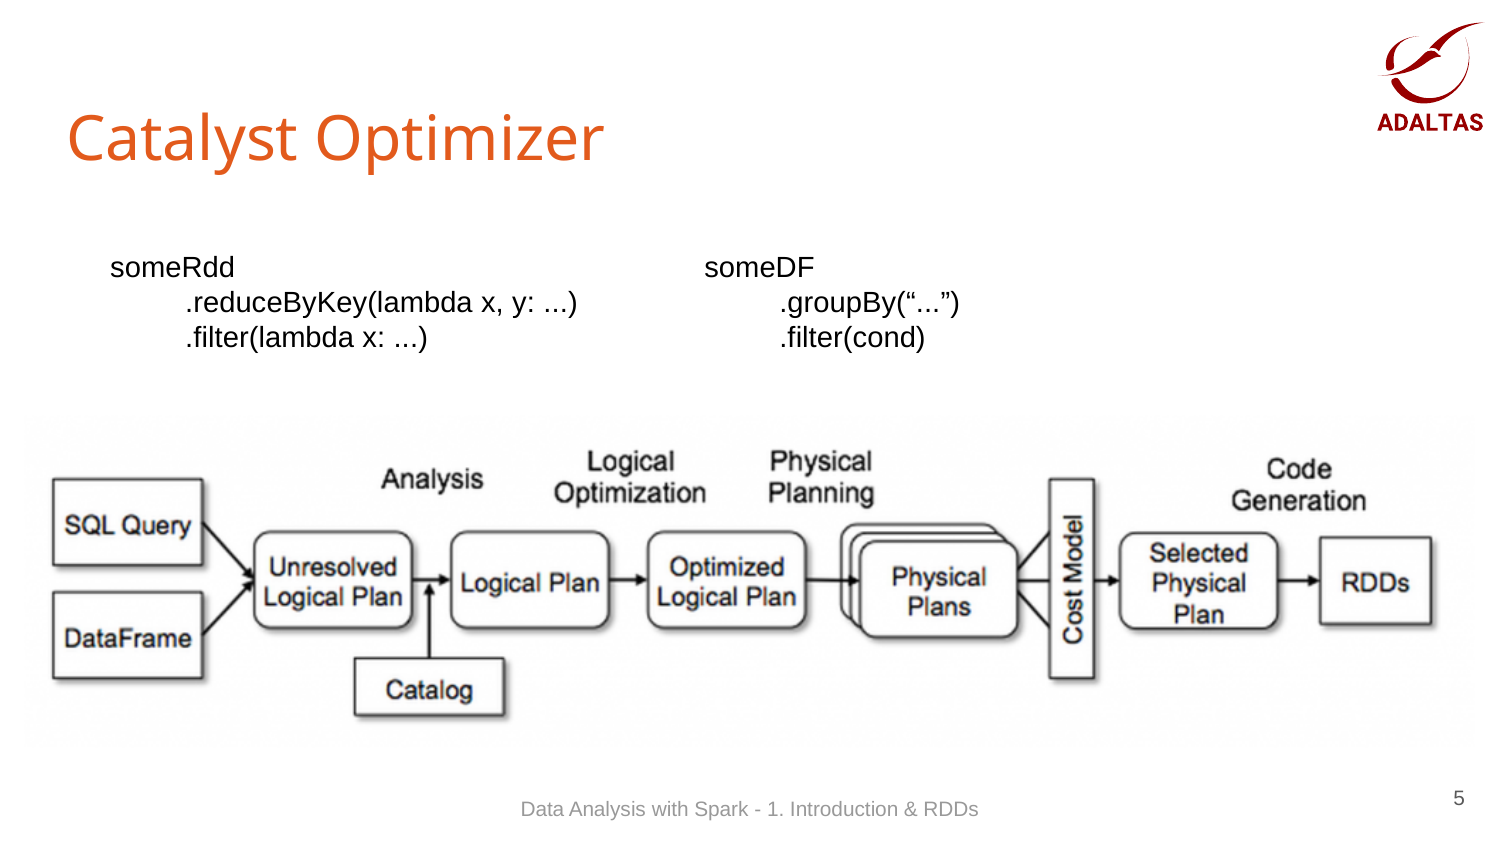

# Catalyst Optimizer
someRdd
.reduceByKey(lambda x, y: ...)
.filter(lambda x: ...)
someDF
.groupBy(“...”)
.filter(cond)
Data Analysis with Spark - 1. Introduction & RDDs